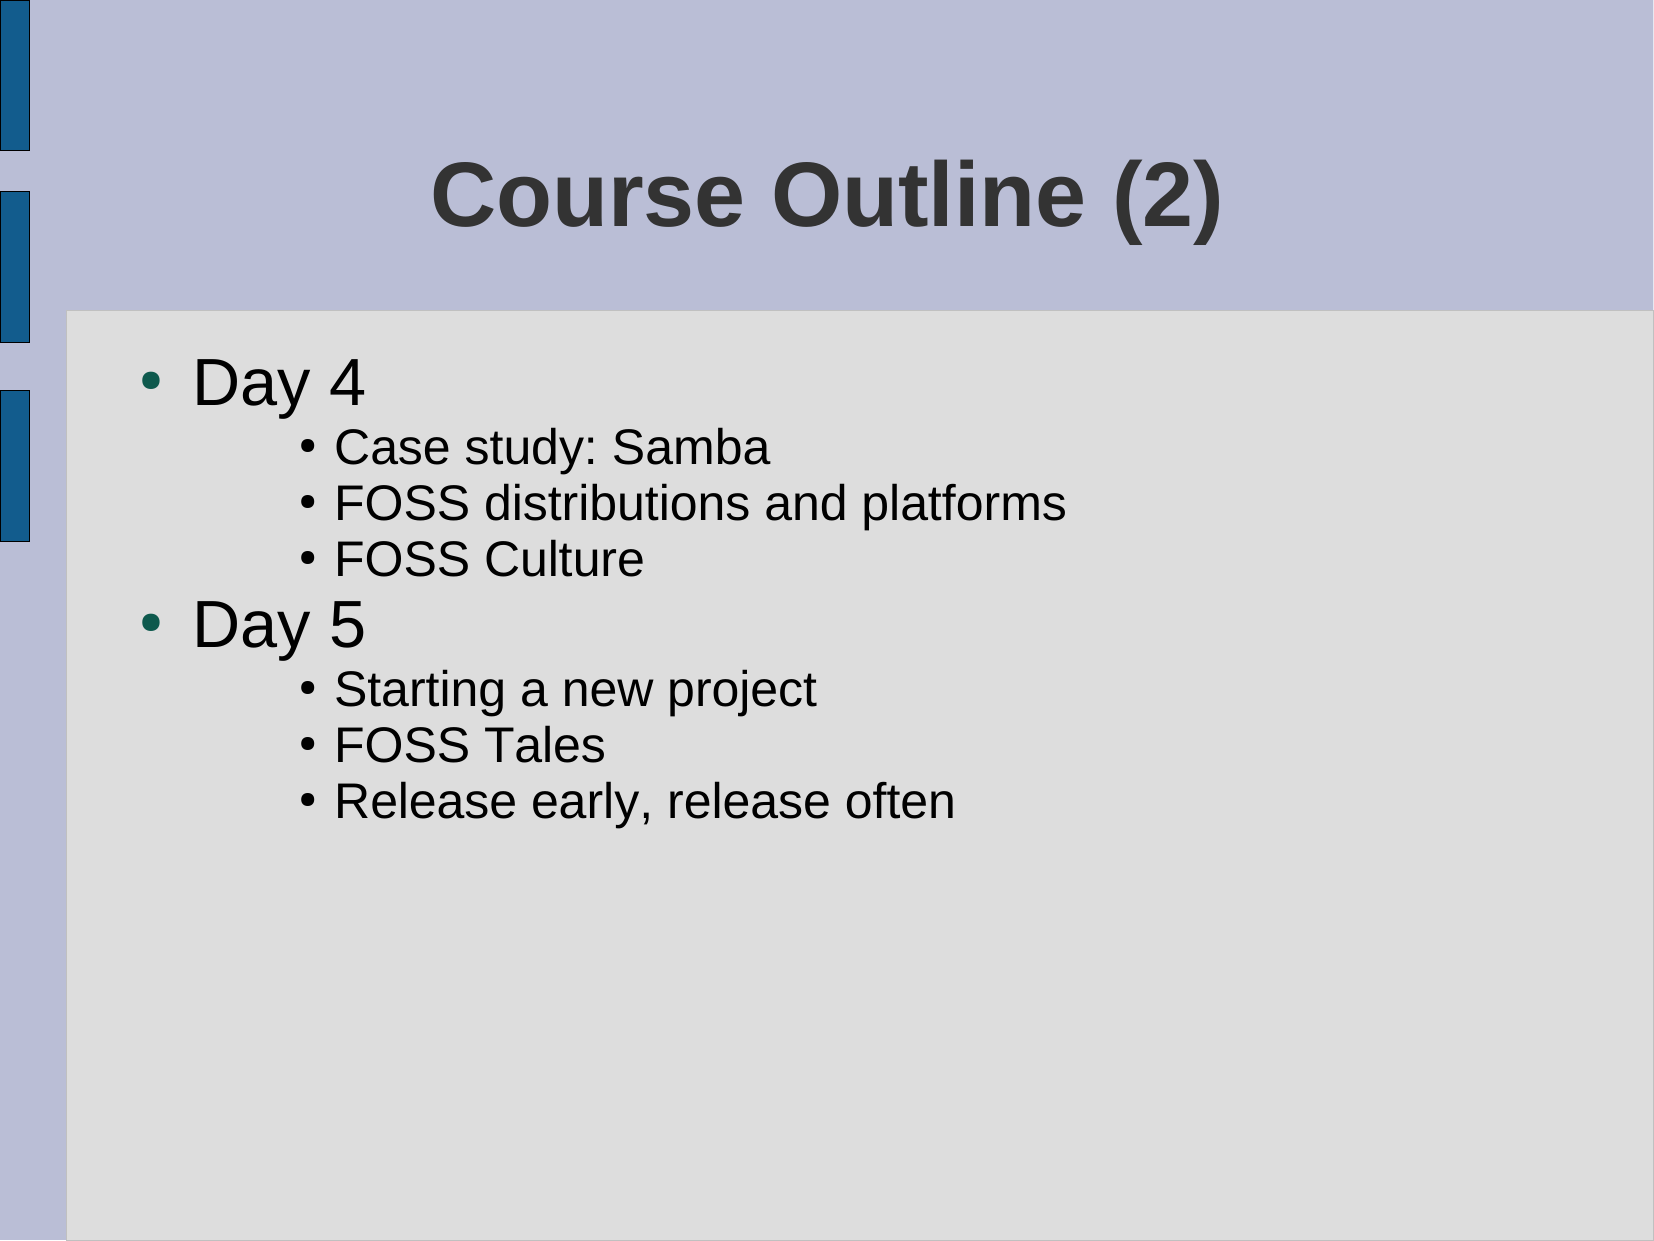

# Course Outline (2)
Day 4
Case study: Samba
FOSS distributions and platforms
FOSS Culture
Day 5
Starting a new project
FOSS Tales
Release early, release often